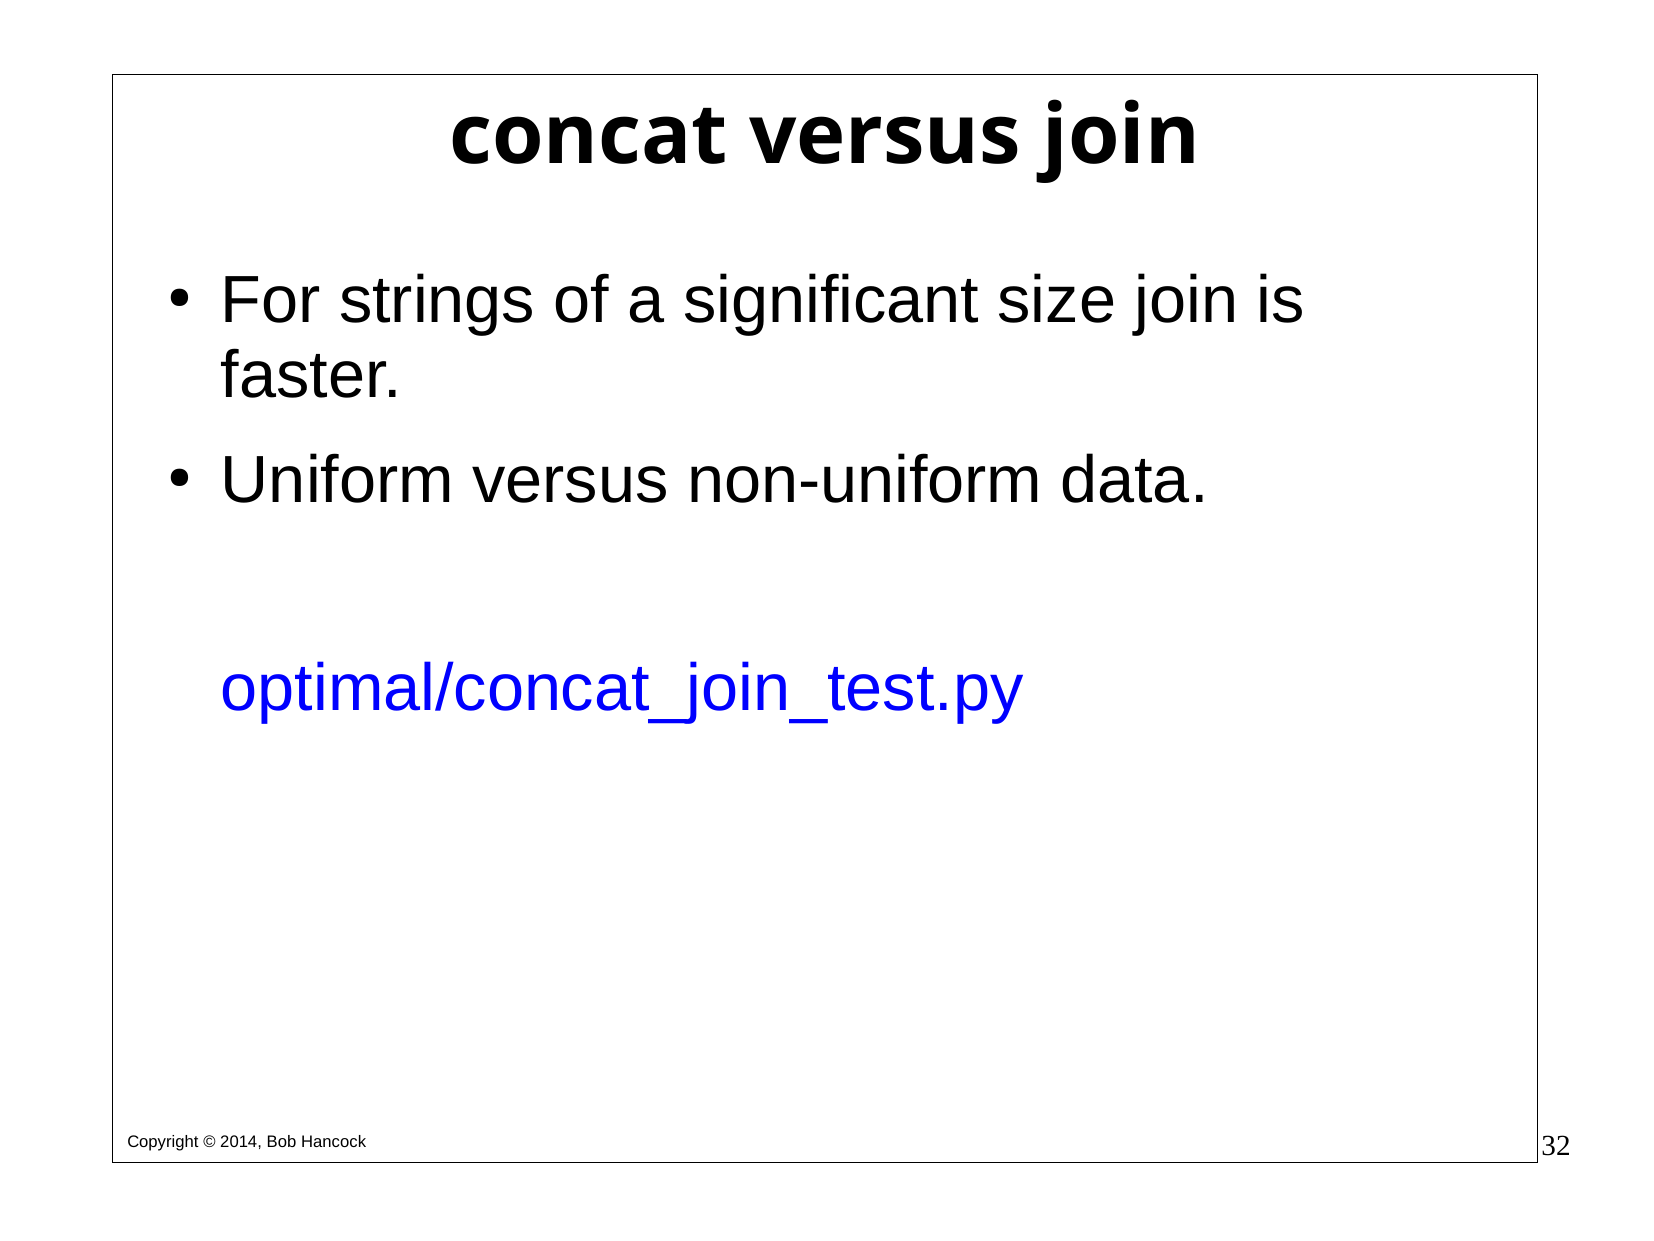

# concat versus join
For strings of a significant size join is faster.
Uniform versus non-uniform data.
optimal/concat_join_test.py
Copyright © 2014, Bob Hancock
32